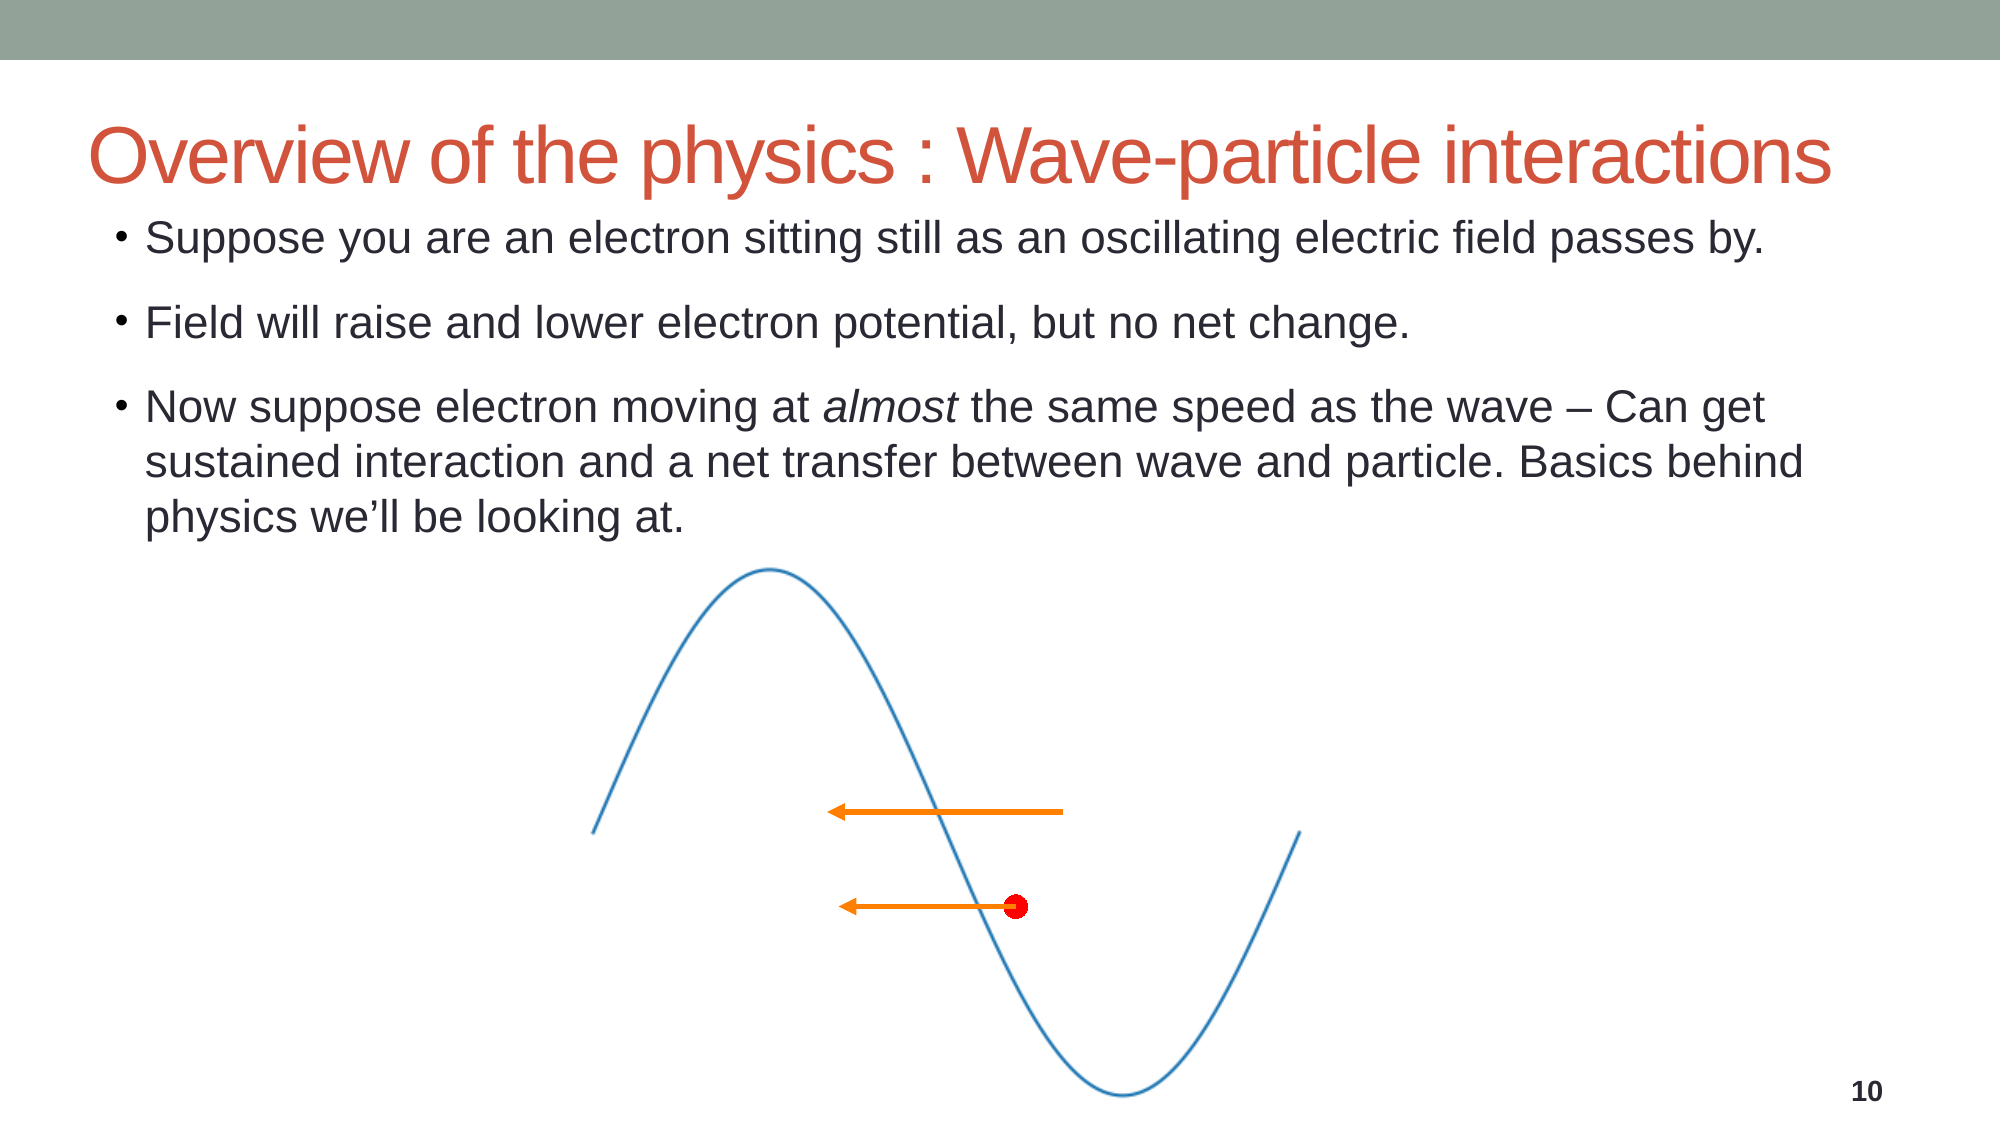

# Overview of the physics : Wave-particle interactions
Suppose you are an electron sitting still as an oscillating electric field passes by.
Field will raise and lower electron potential, but no net change.
Now suppose electron moving at almost the same speed as the wave – Can get sustained interaction and a net transfer between wave and particle. Basics behind physics we’ll be looking at.